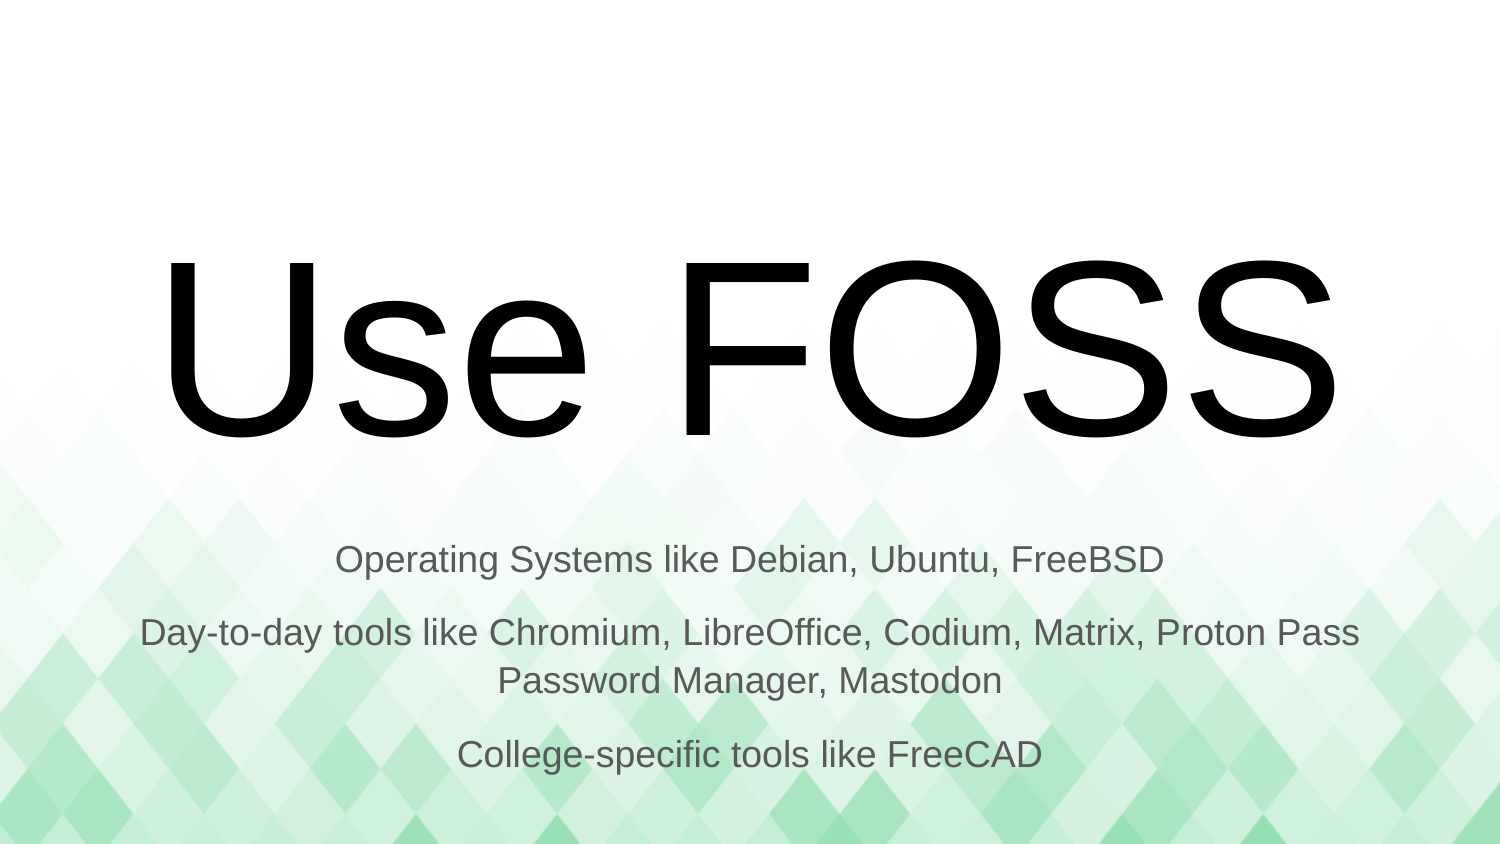

# Use FOSS
Operating Systems like Debian, Ubuntu, FreeBSD
Day-to-day tools like Chromium, LibreOffice, Codium, Matrix, Proton Pass Password Manager, Mastodon
College-specific tools like FreeCAD